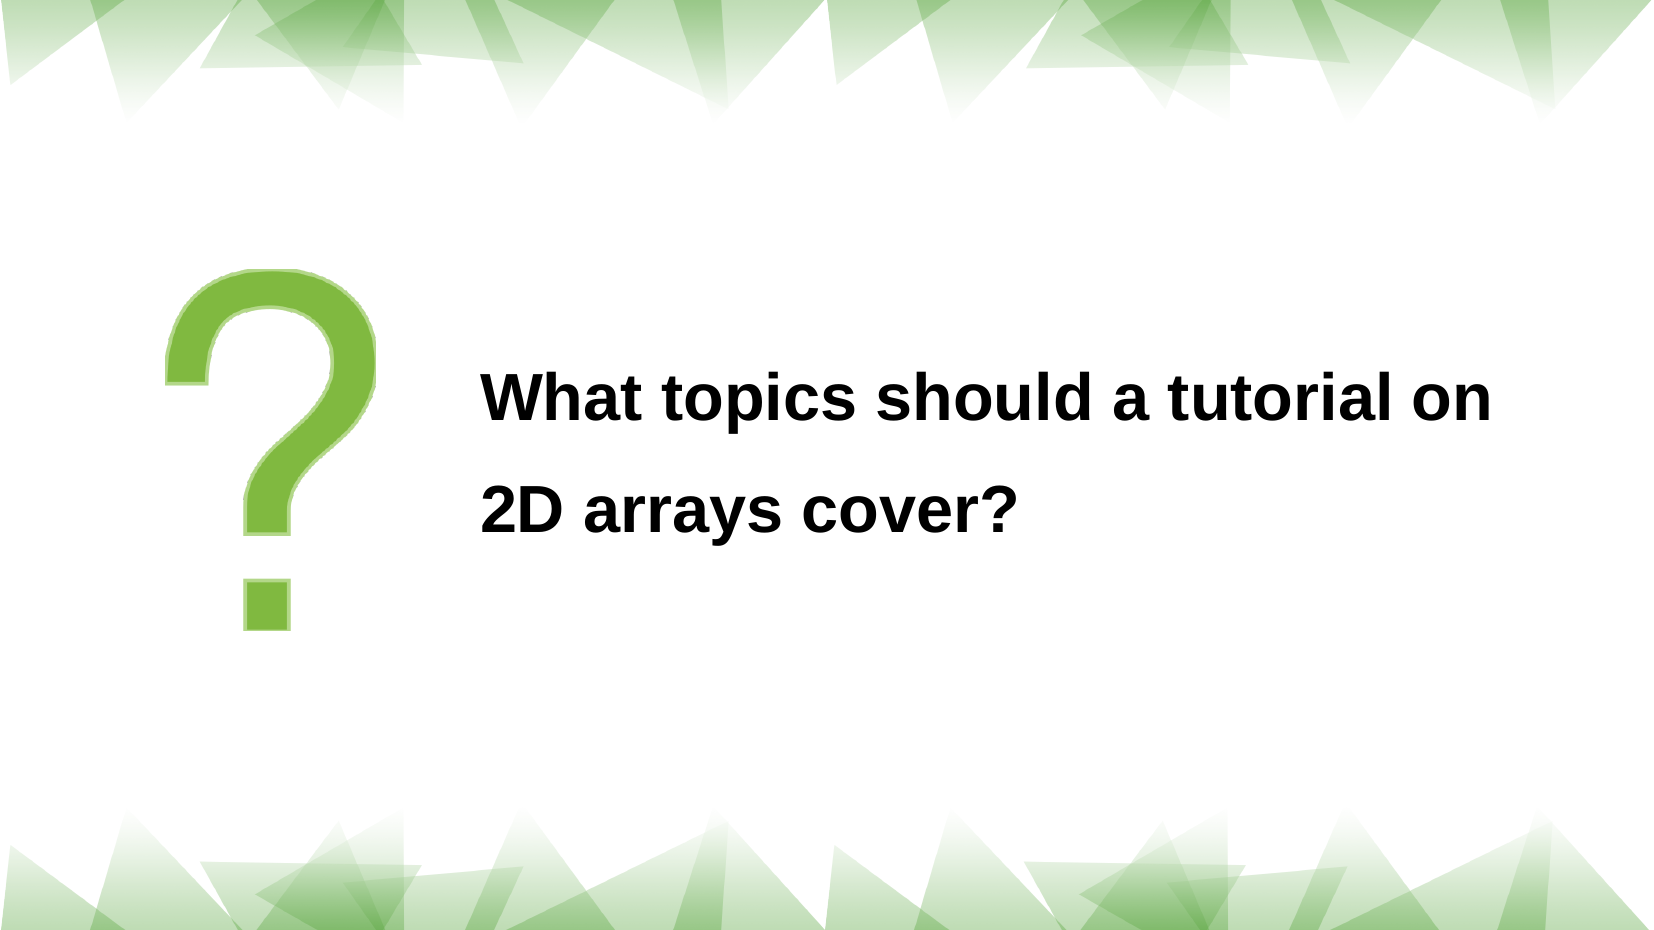

# What topics should a tutorial on 2D arrays cover?